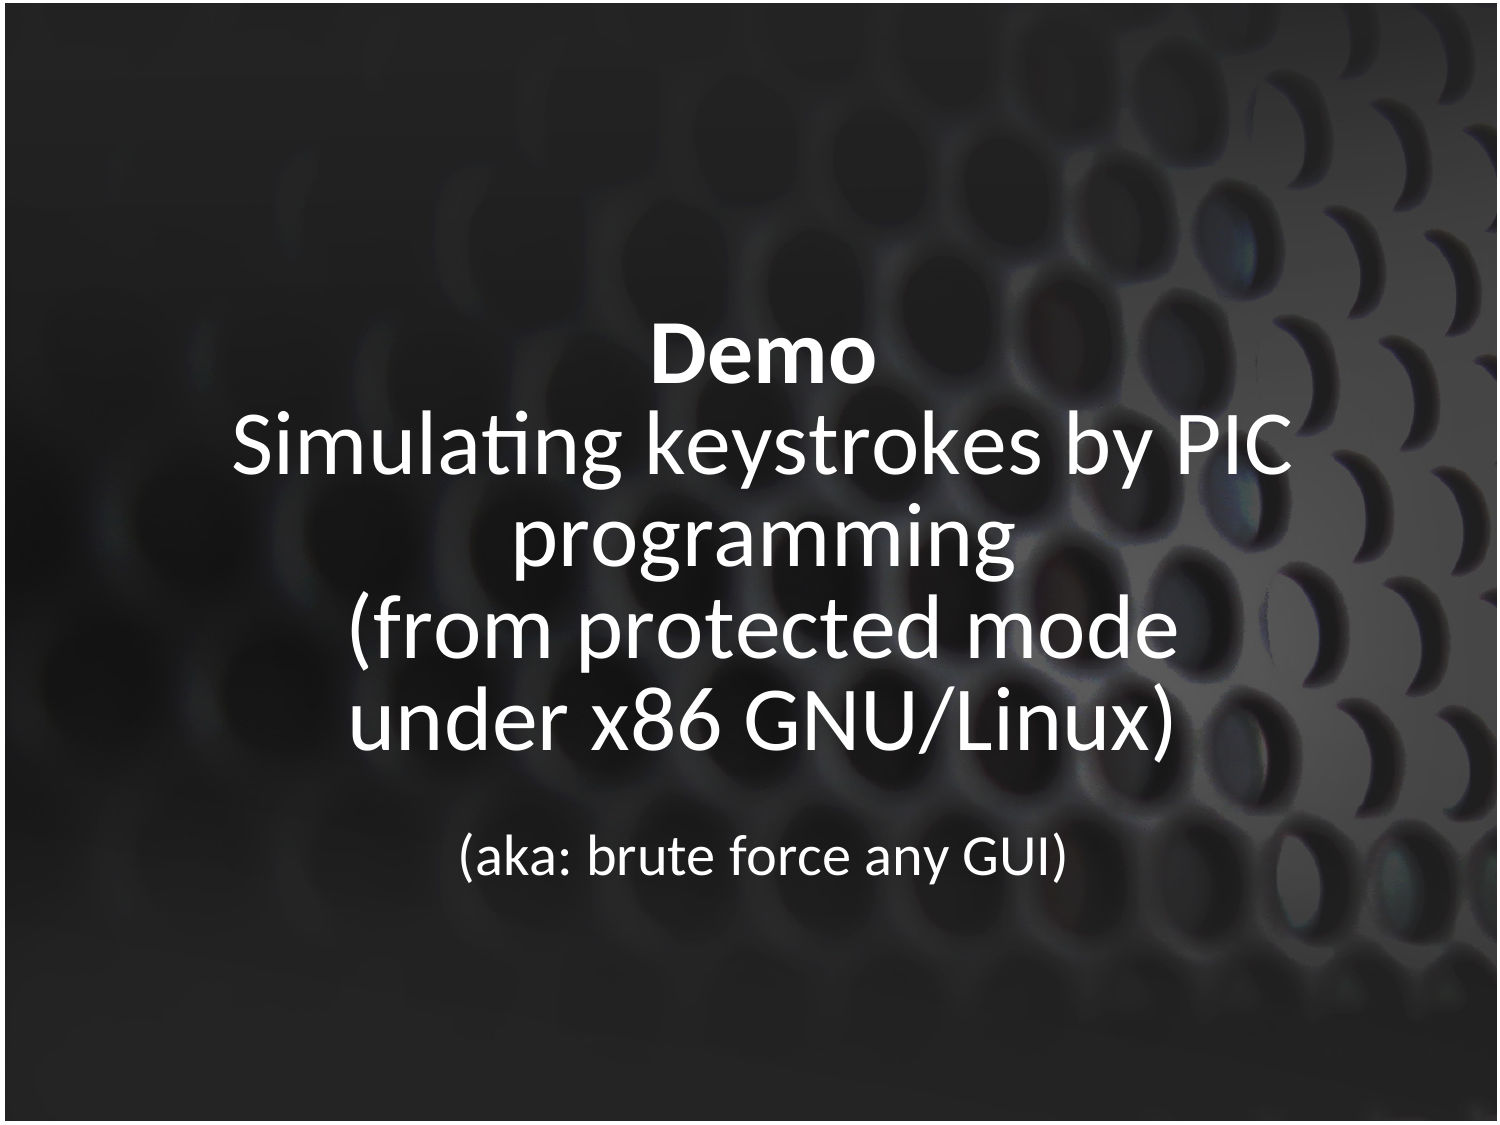

# Demo Simulating keystrokes by PIC programming (from protected mode under x86 GNU/Linux) (aka: brute force any GUI)